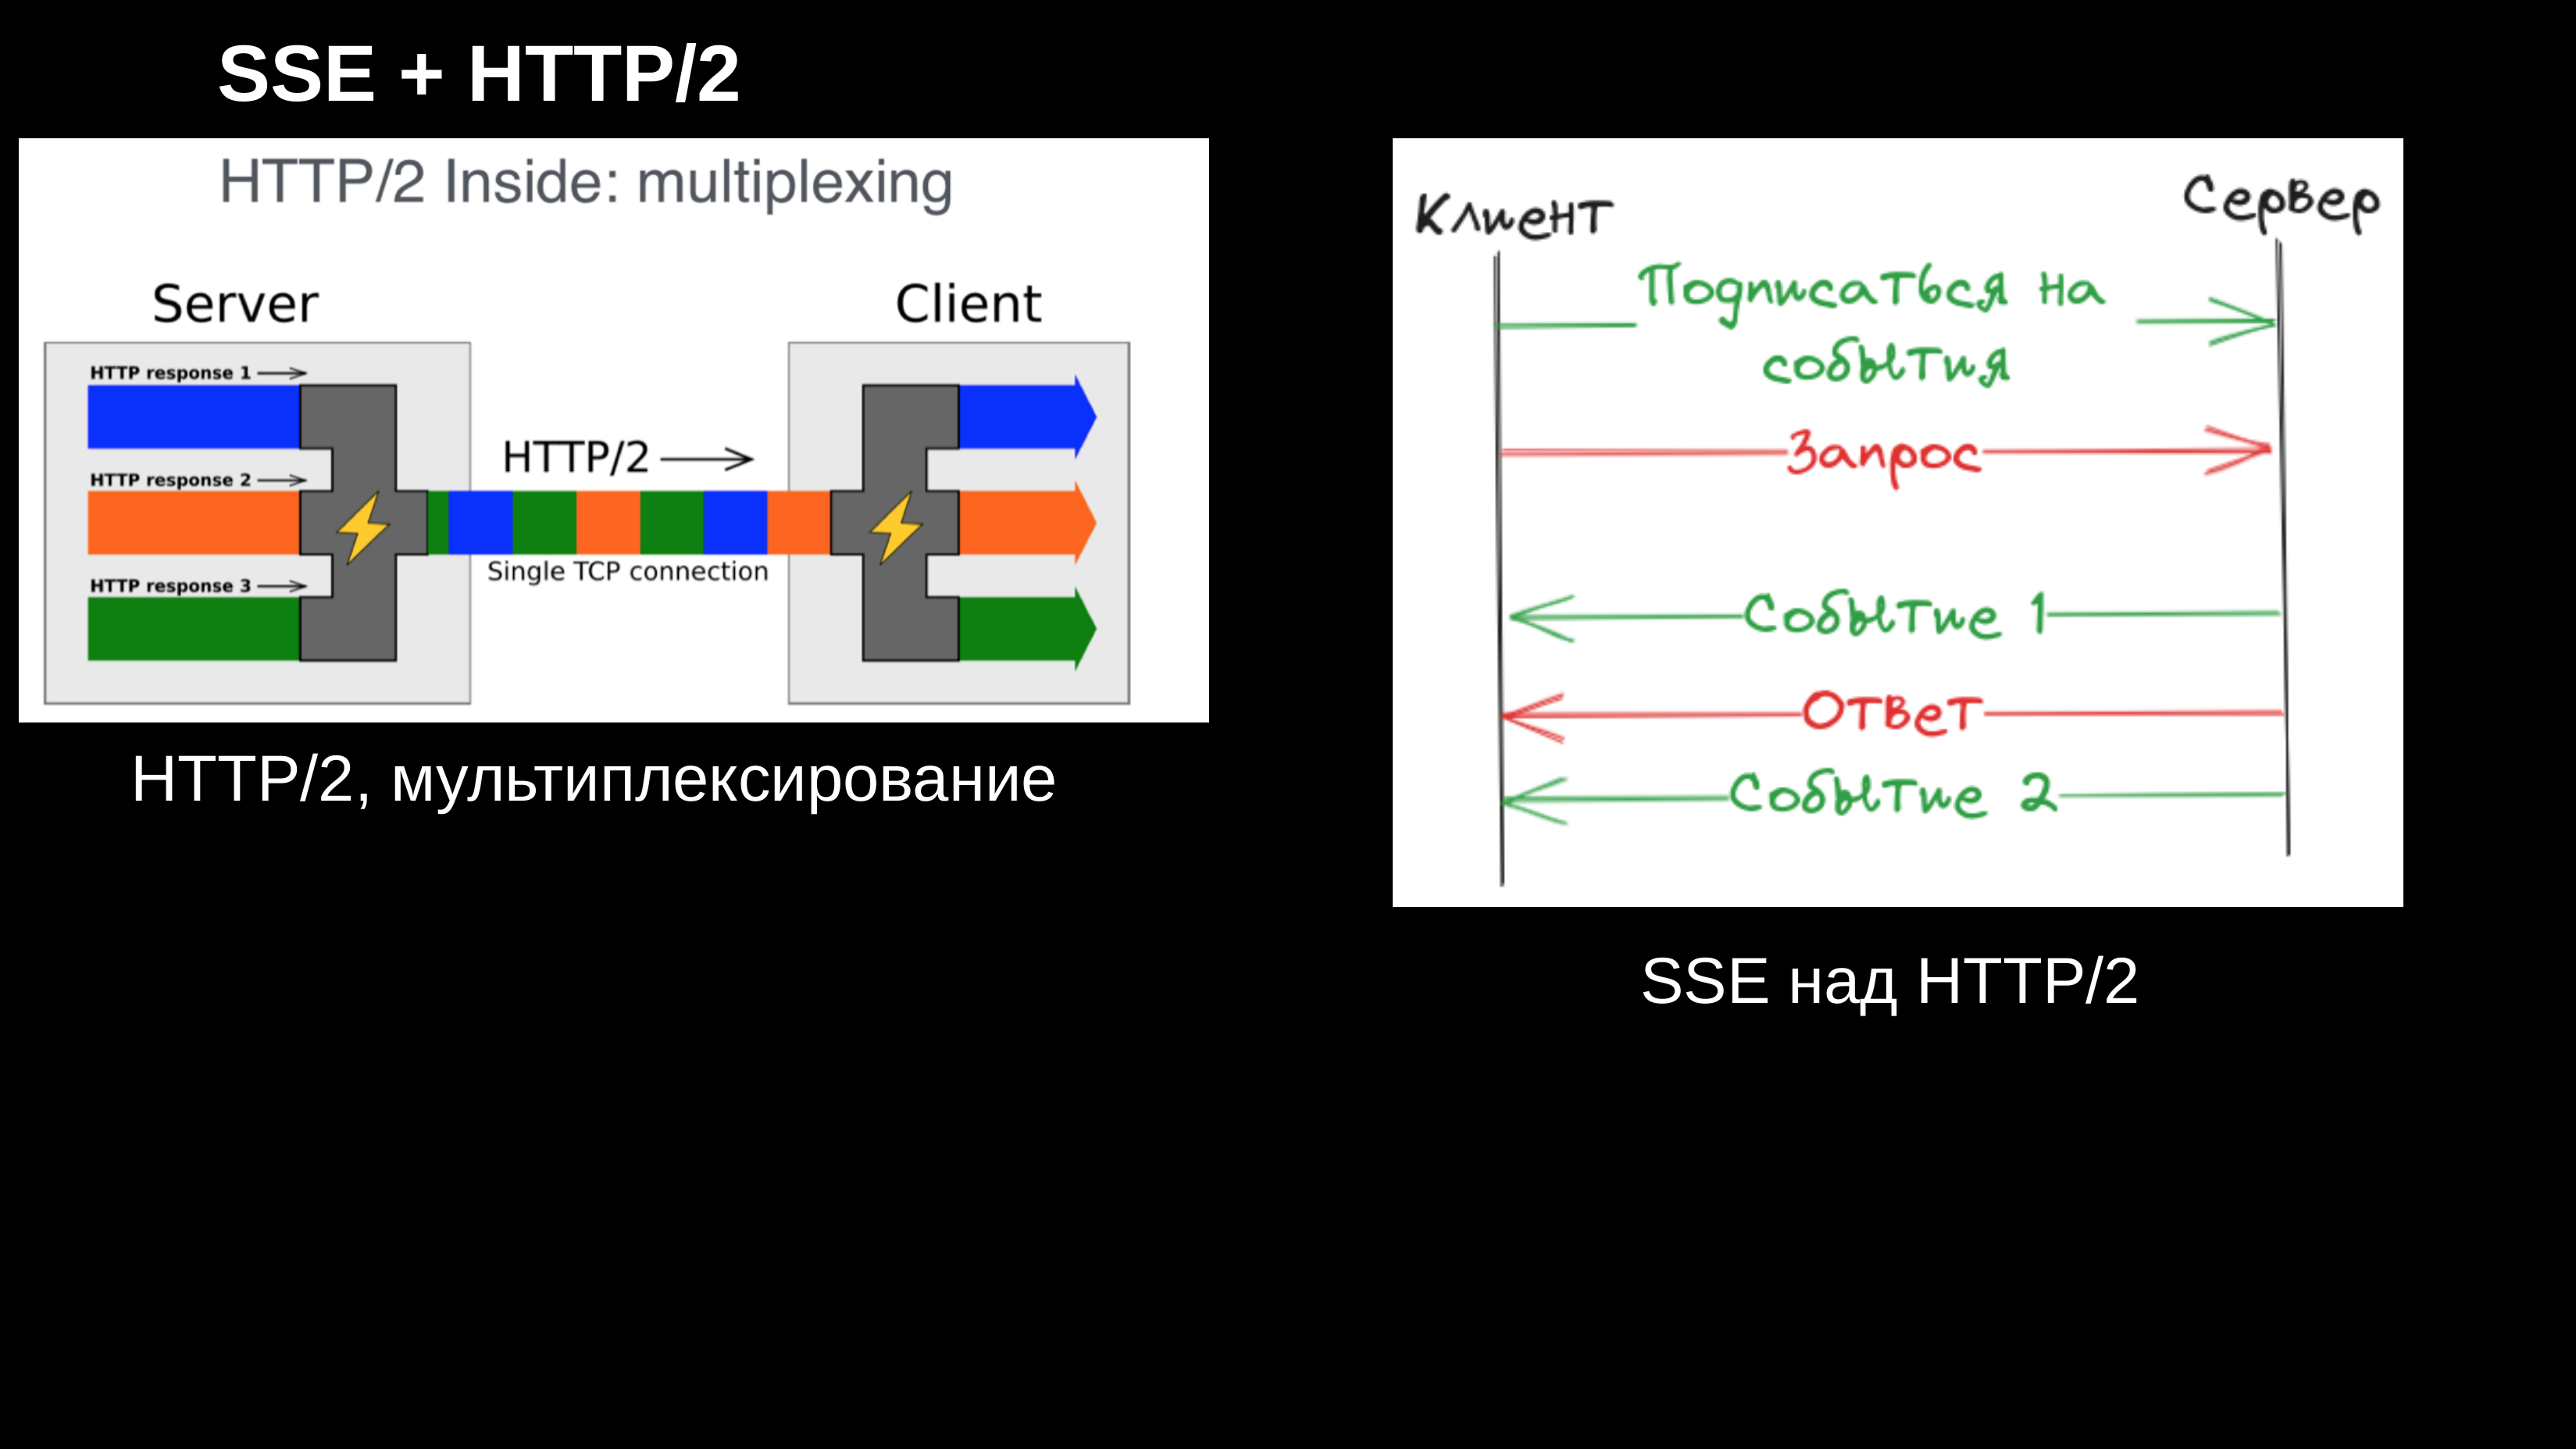

# SSE + HTTP/2
HTTP/2, мультиплексирование
SSE над HTTP/2